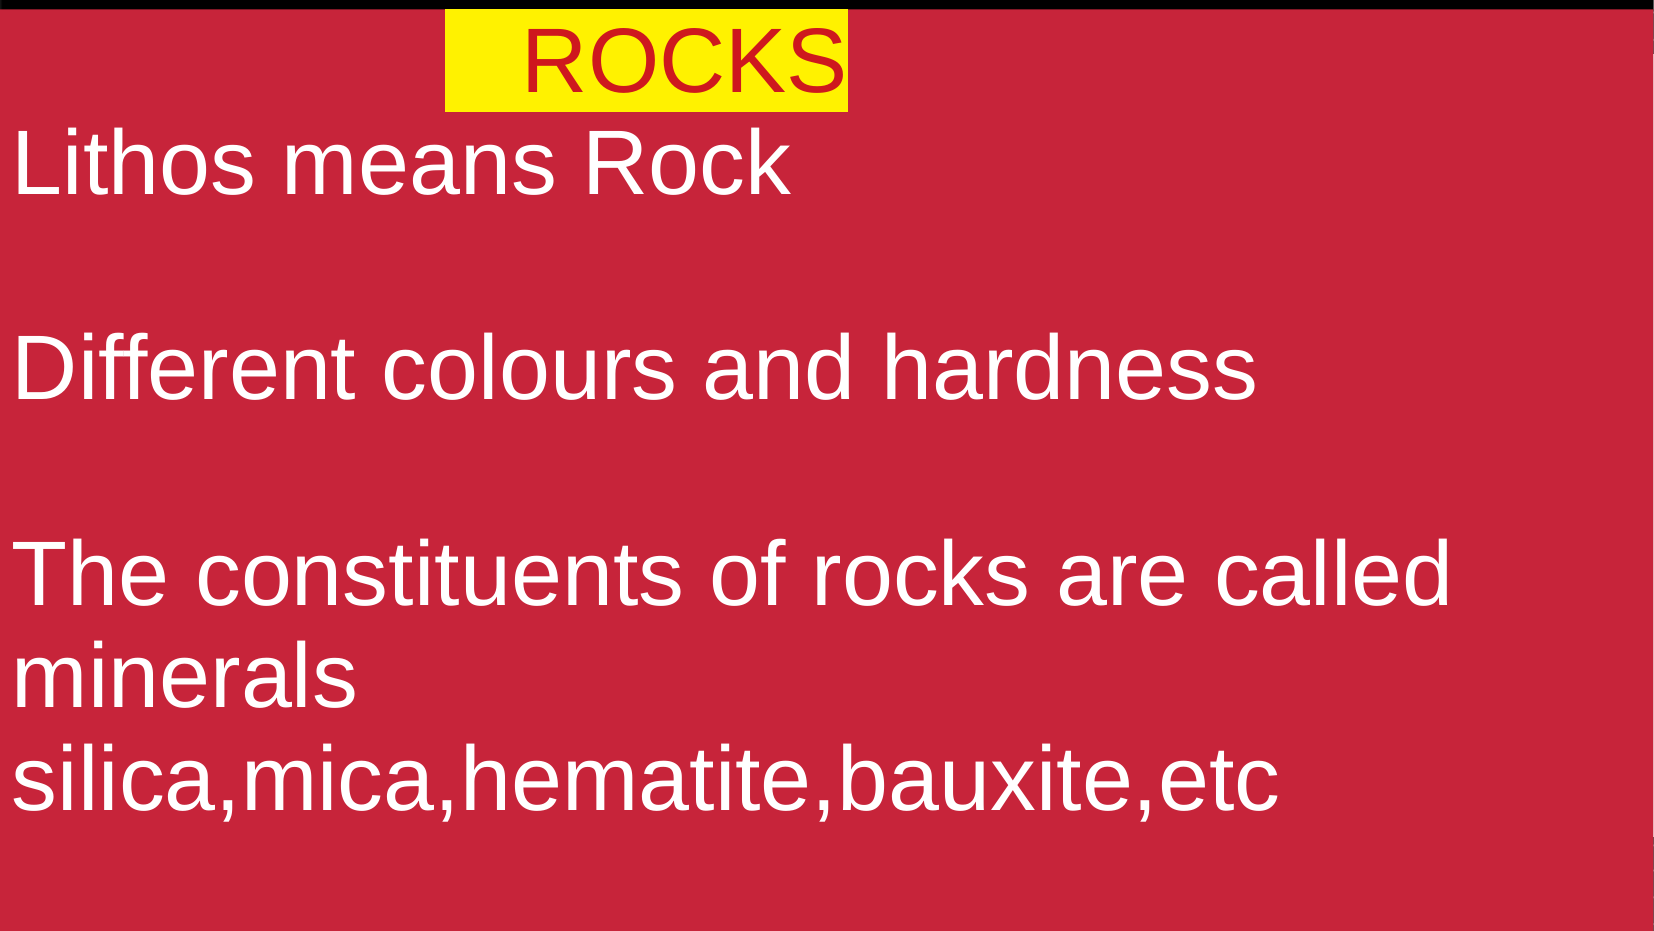

# ROCKS Lithos means Rock Different colours and hardness The constituents of rocks are called minerals silica,mica,hematite,bauxite,etc